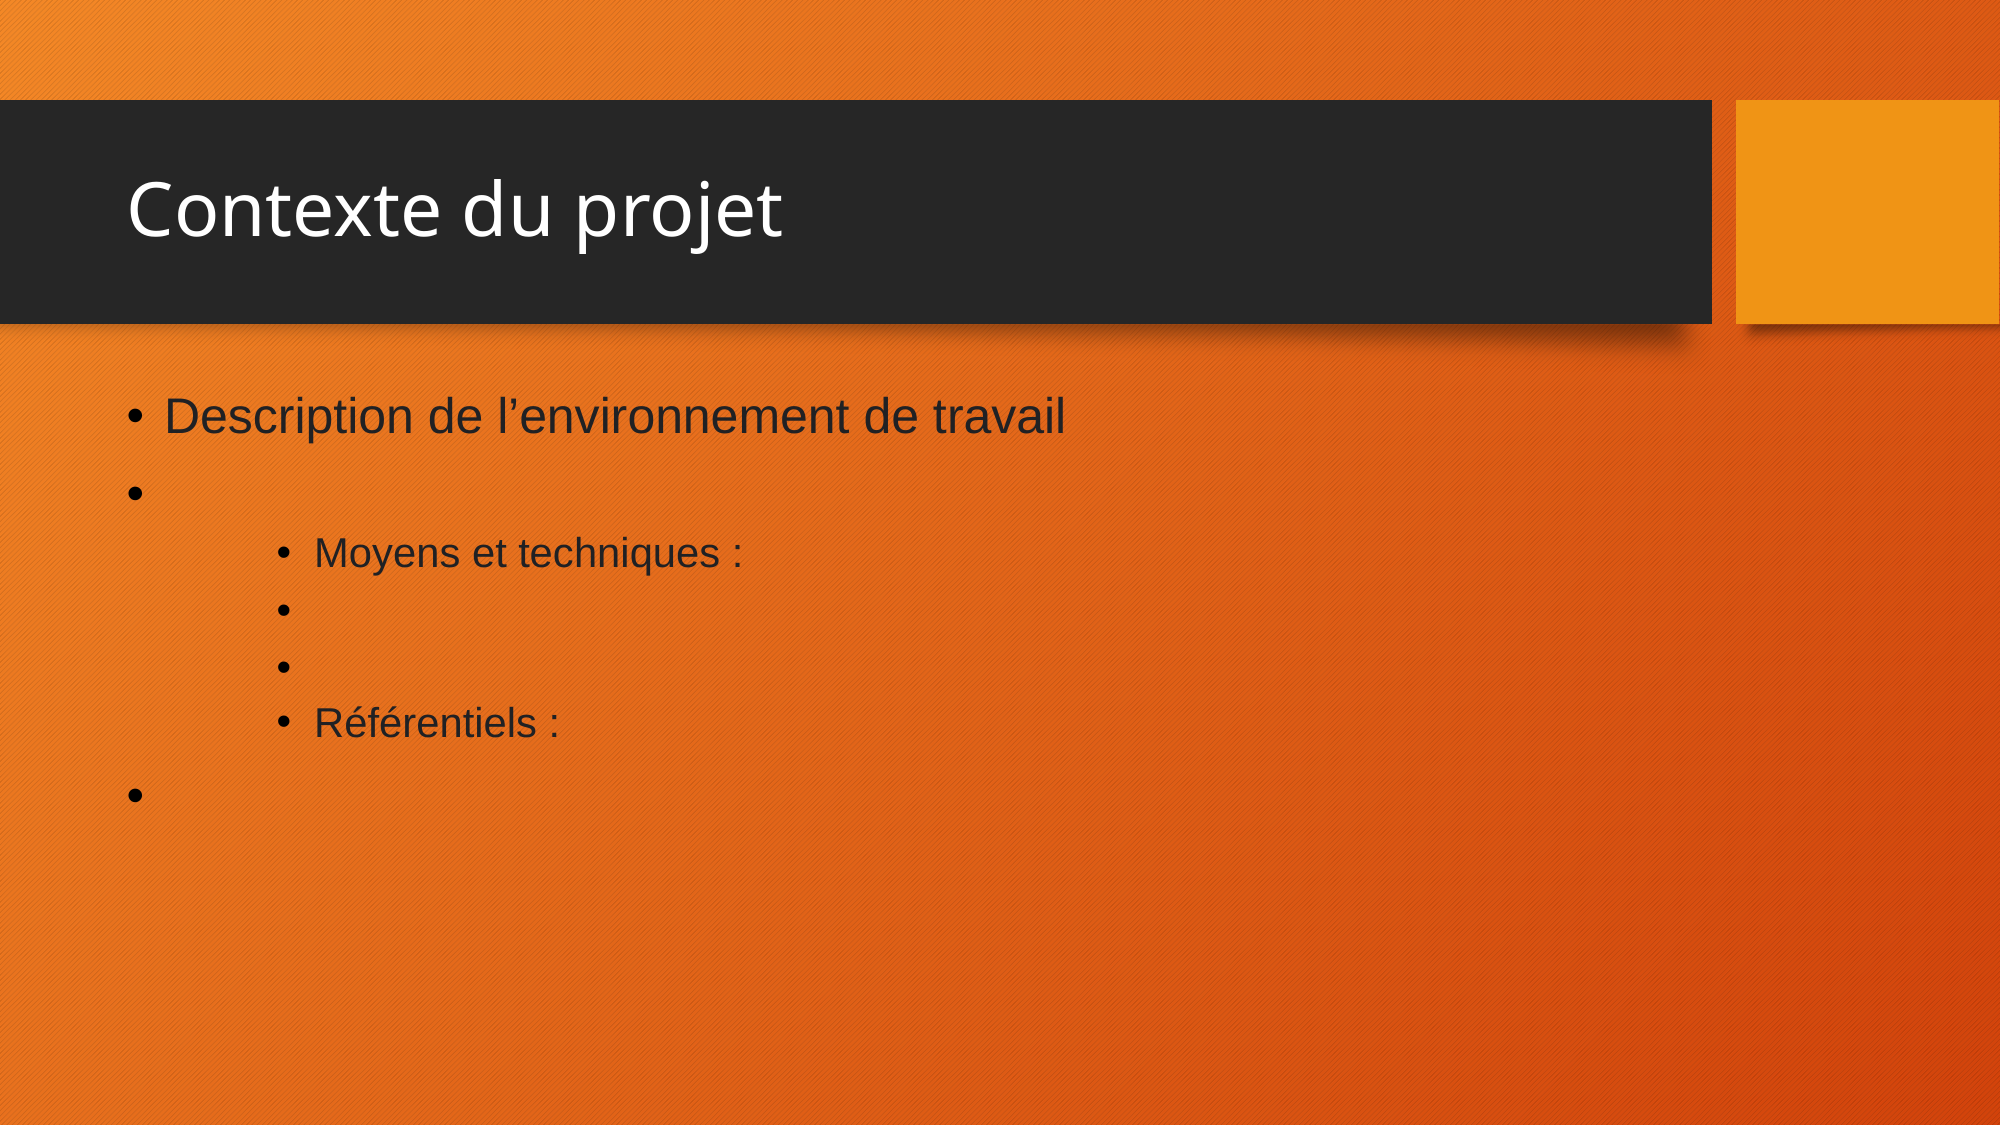

# Contexte du projet
Description de l’environnement de travail
Moyens et techniques :
Référentiels :